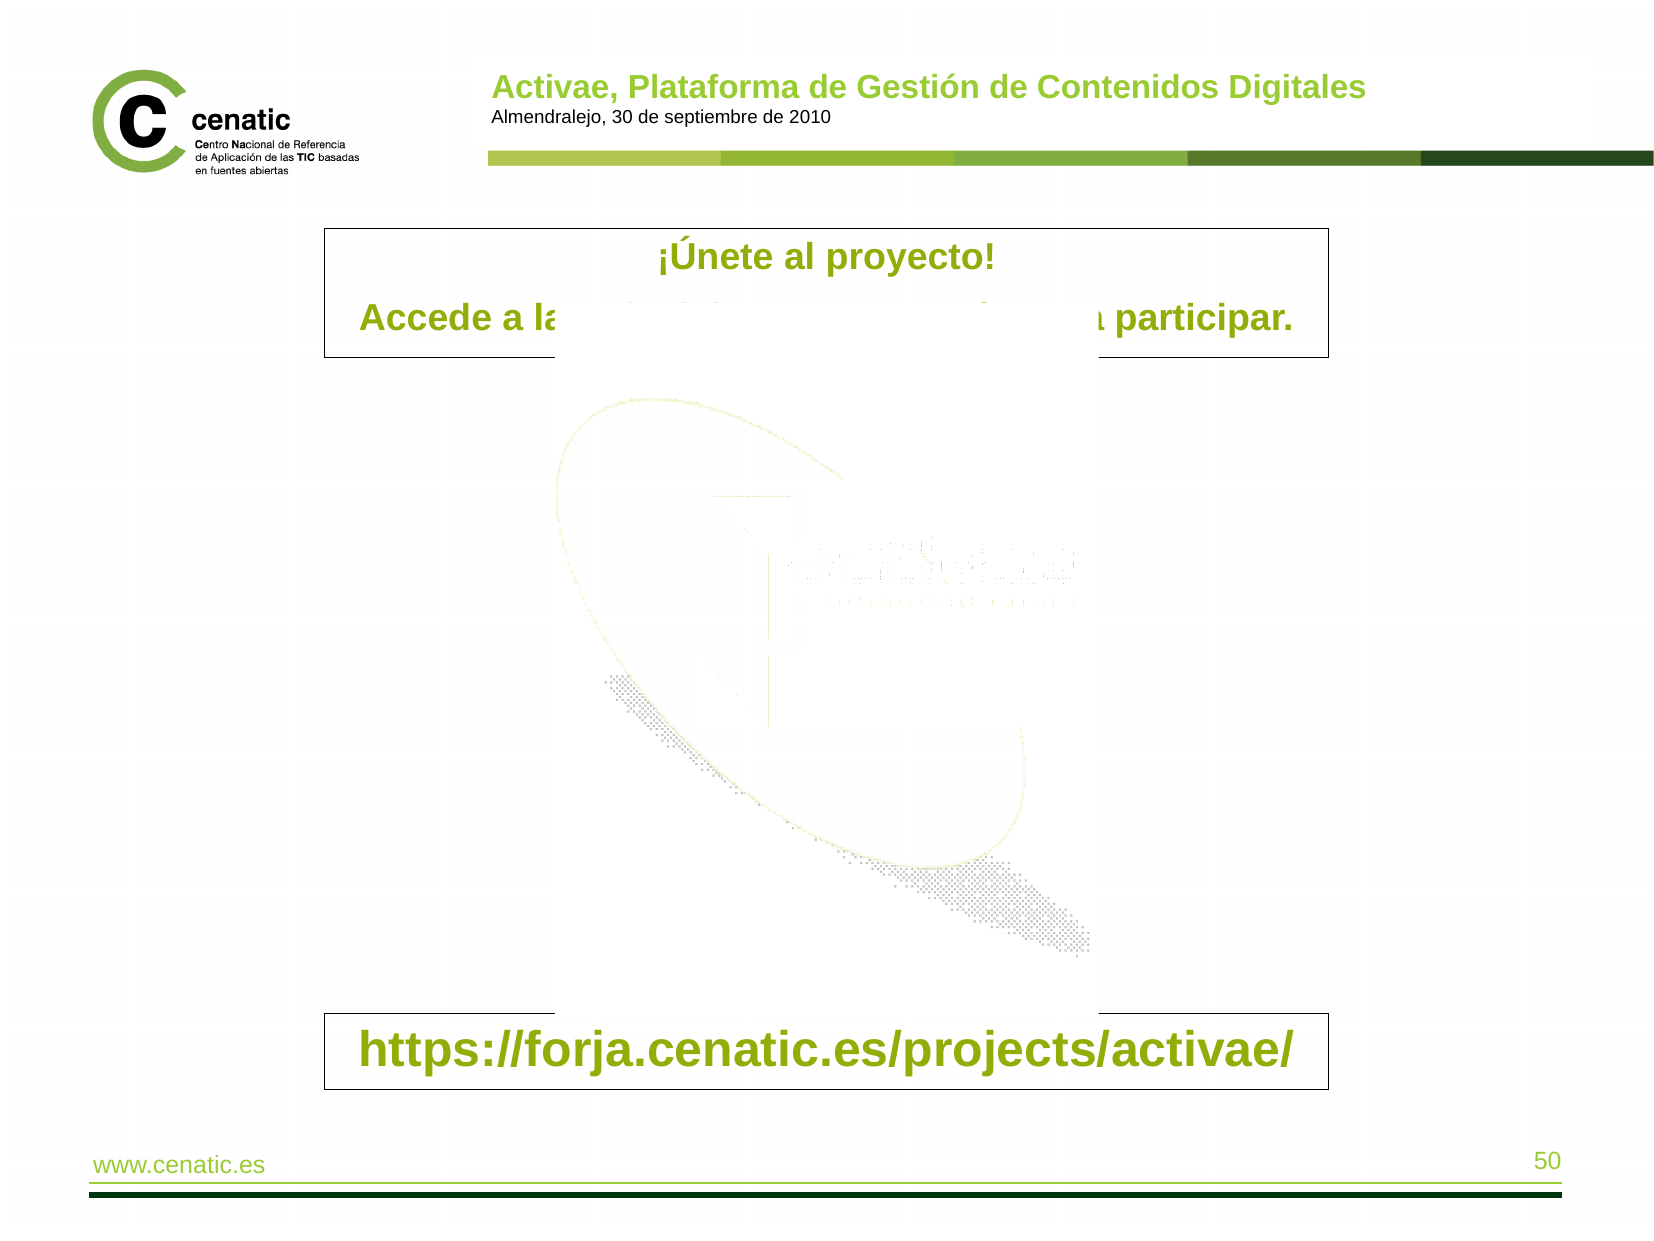

¡Únete al proyecto!
Accede a la forja del proyecto y anímate a participar.
https://forja.cenatic.es/projects/activae/
50
www.cenatic.es